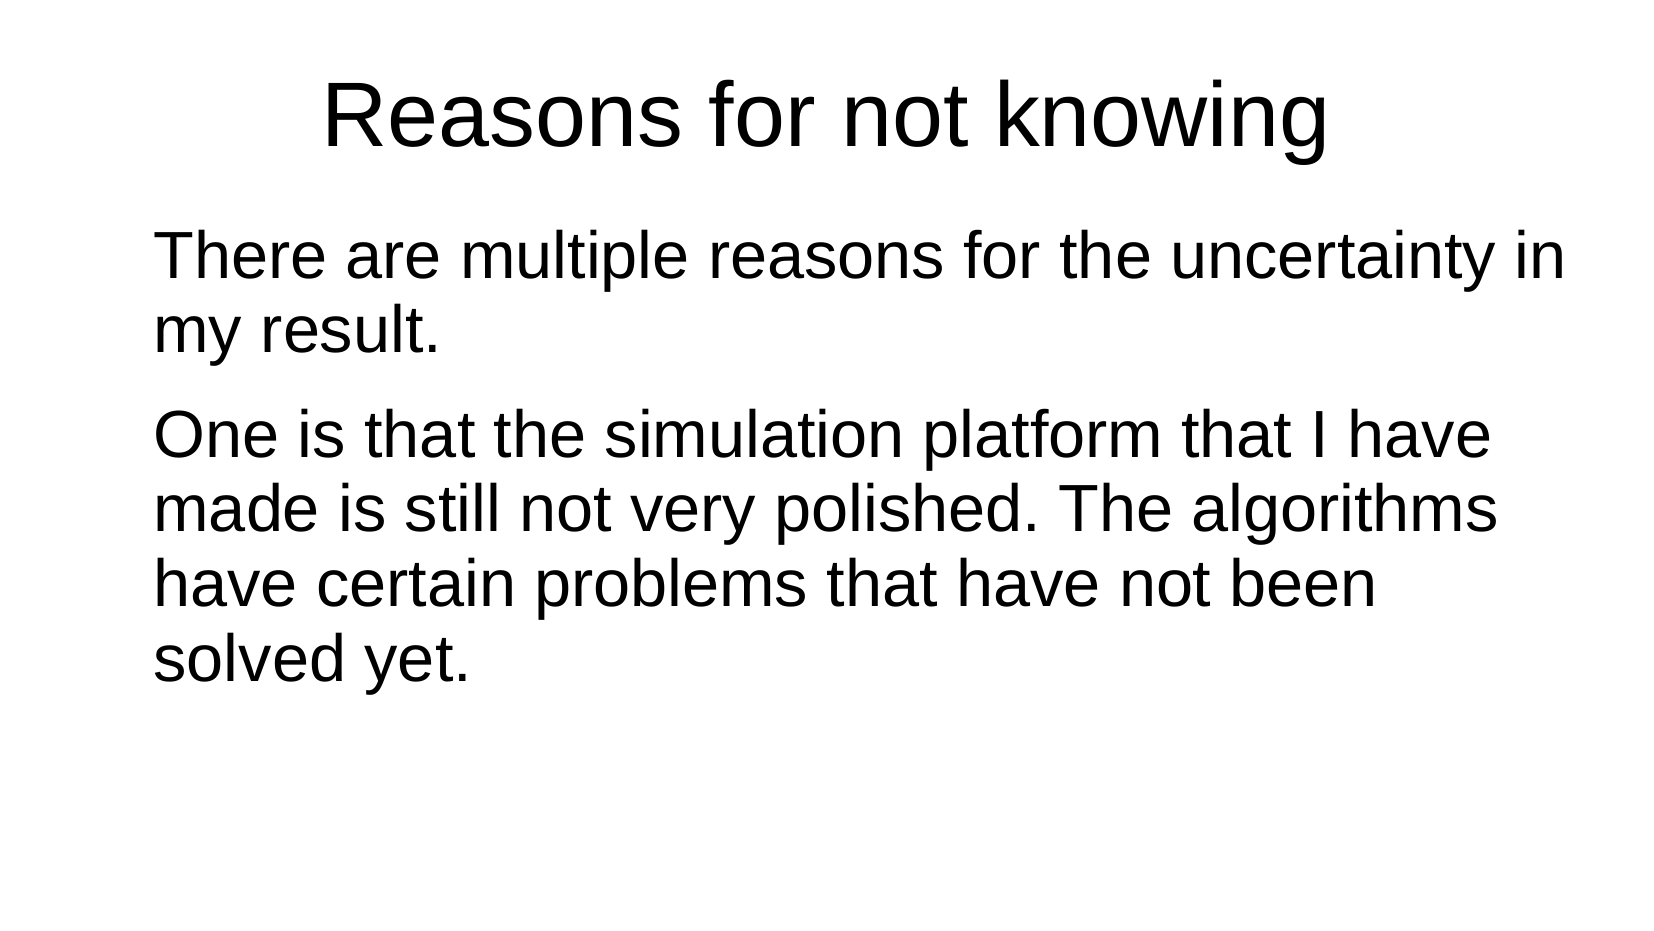

# Reasons for not knowing
There are multiple reasons for the uncertainty in my result.
One is that the simulation platform that I have made is still not very polished. The algorithms have certain problems that have not been solved yet.